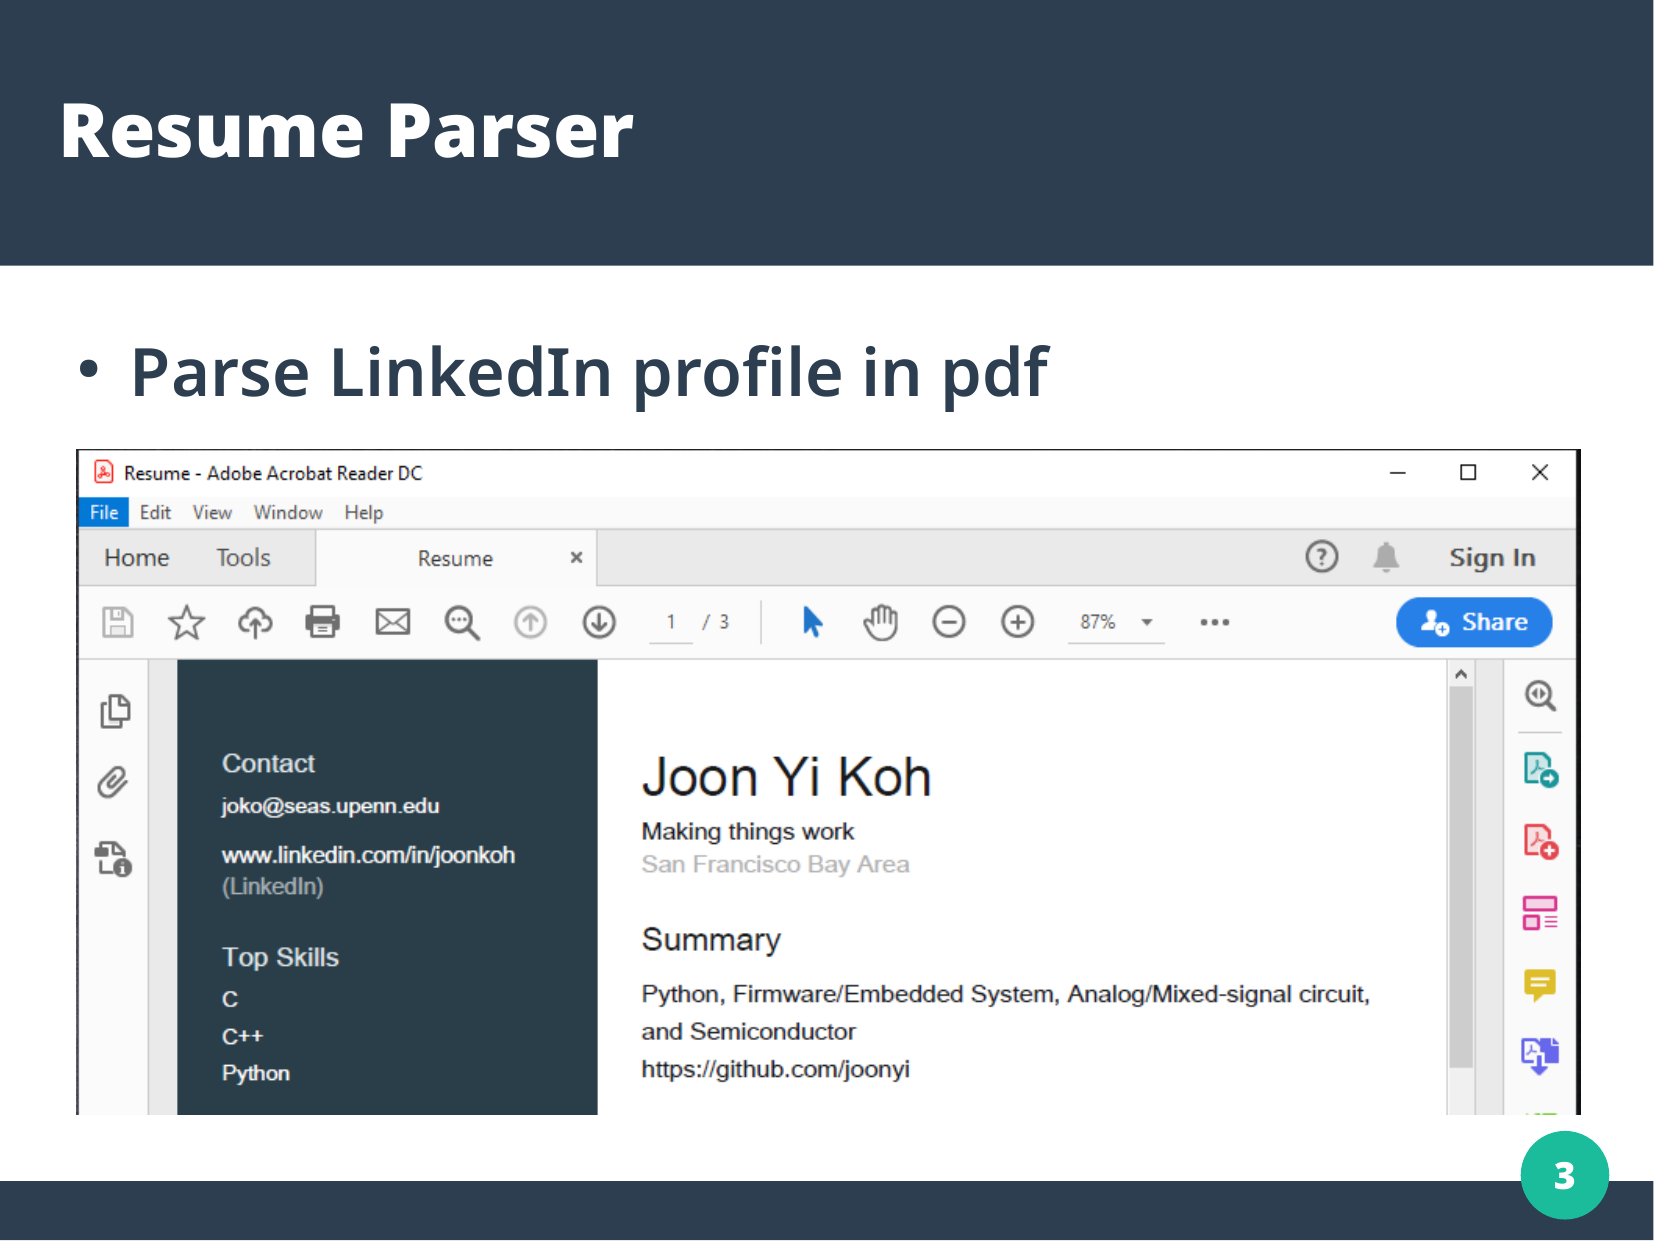

# Resume Parser
Parse LinkedIn profile in pdf
3